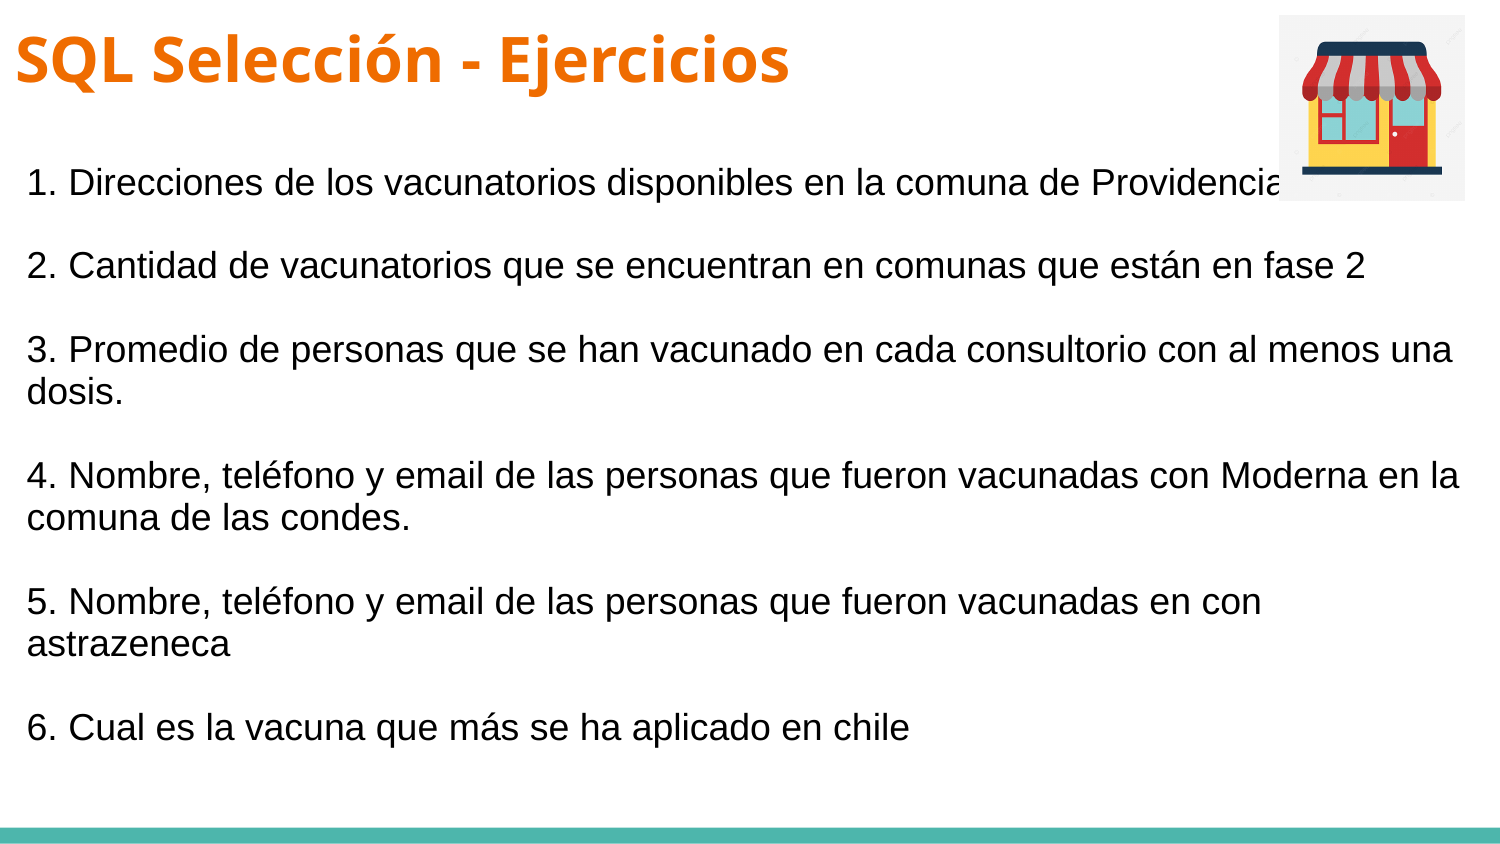

# SQL Selección - Ejercicios
1. Direcciones de los vacunatorios disponibles en la comuna de Providencia.
2. Cantidad de vacunatorios que se encuentran en comunas que están en fase 2
3. Promedio de personas que se han vacunado en cada consultorio con al menos una dosis.
4. Nombre, teléfono y email de las personas que fueron vacunadas con Moderna en la comuna de las condes.
5. Nombre, teléfono y email de las personas que fueron vacunadas en con astrazeneca
6. Cual es la vacuna que más se ha aplicado en chile